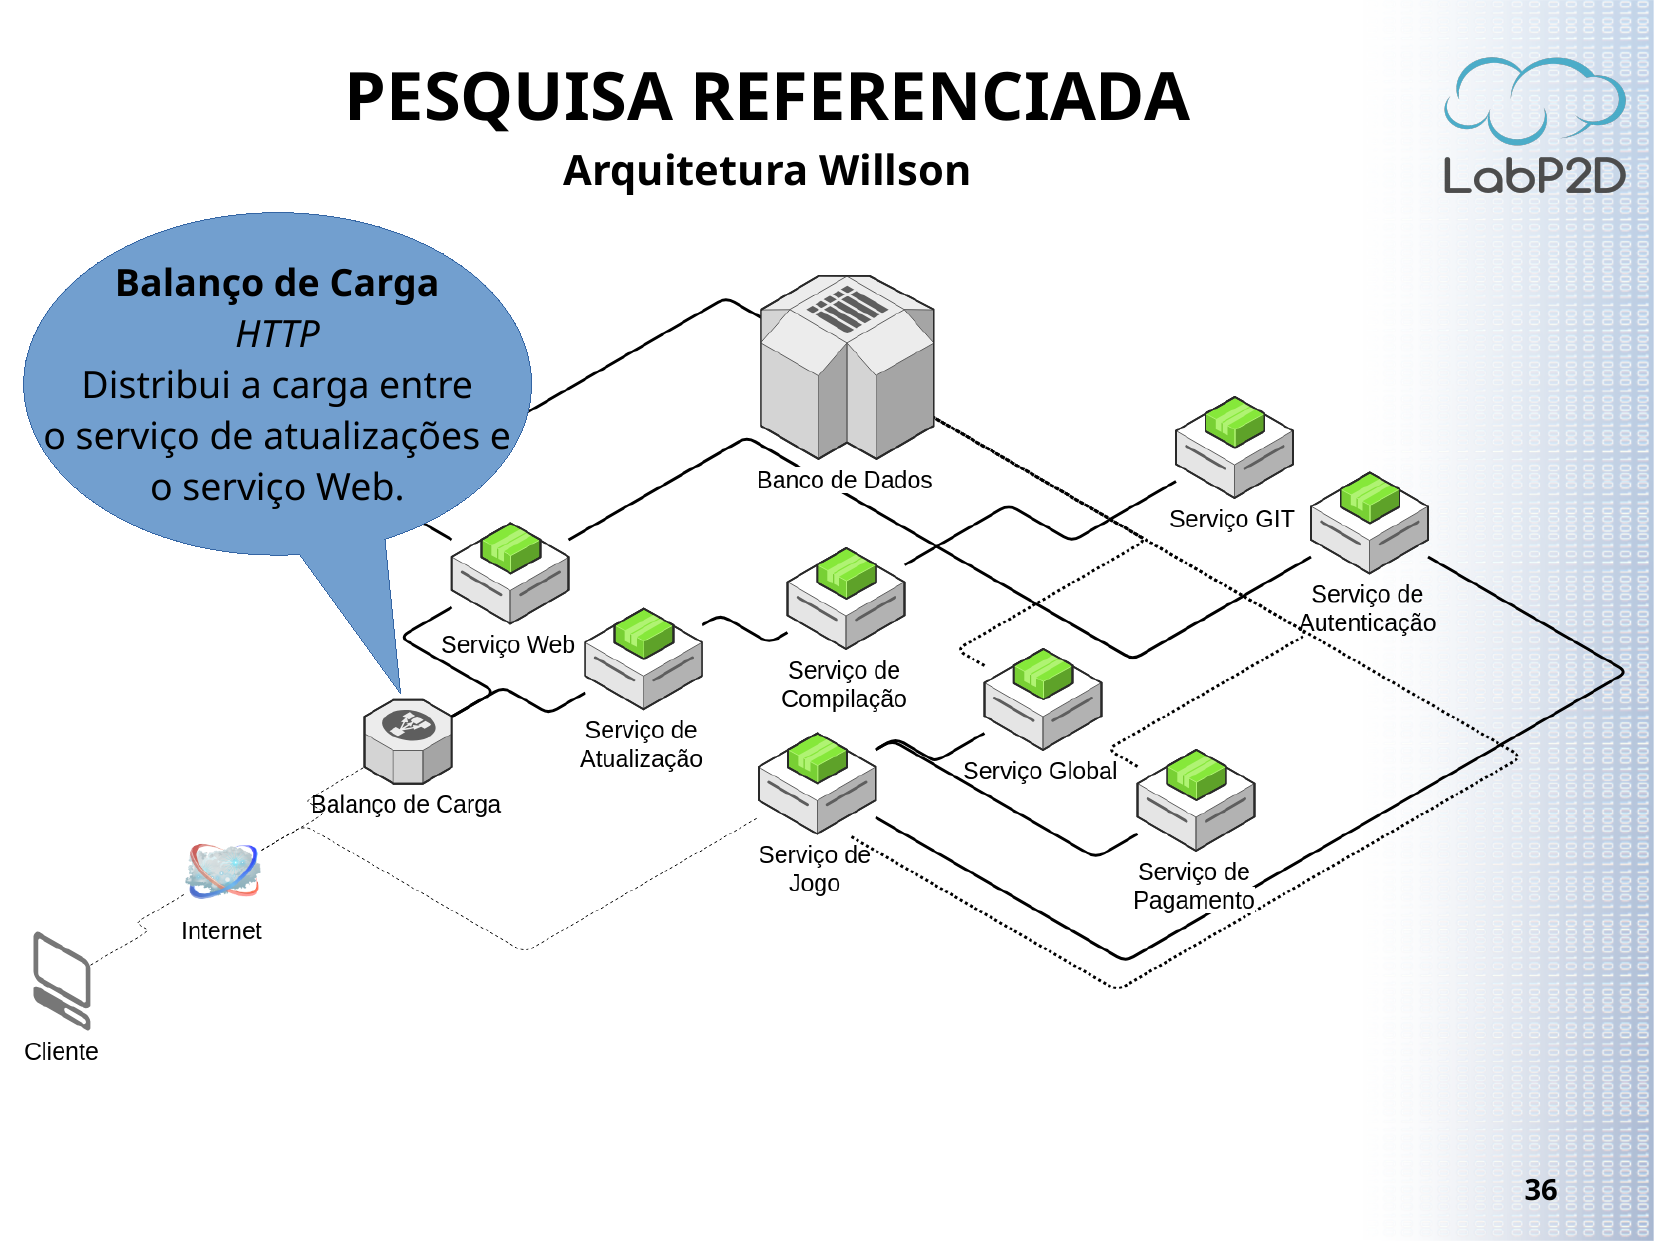

# PESQUISA REFERENCIADA Arquitetura Willson
Balanço de Carga
HTTP
Distribui a carga entre
o serviço de atualizações e
o serviço Web.
36